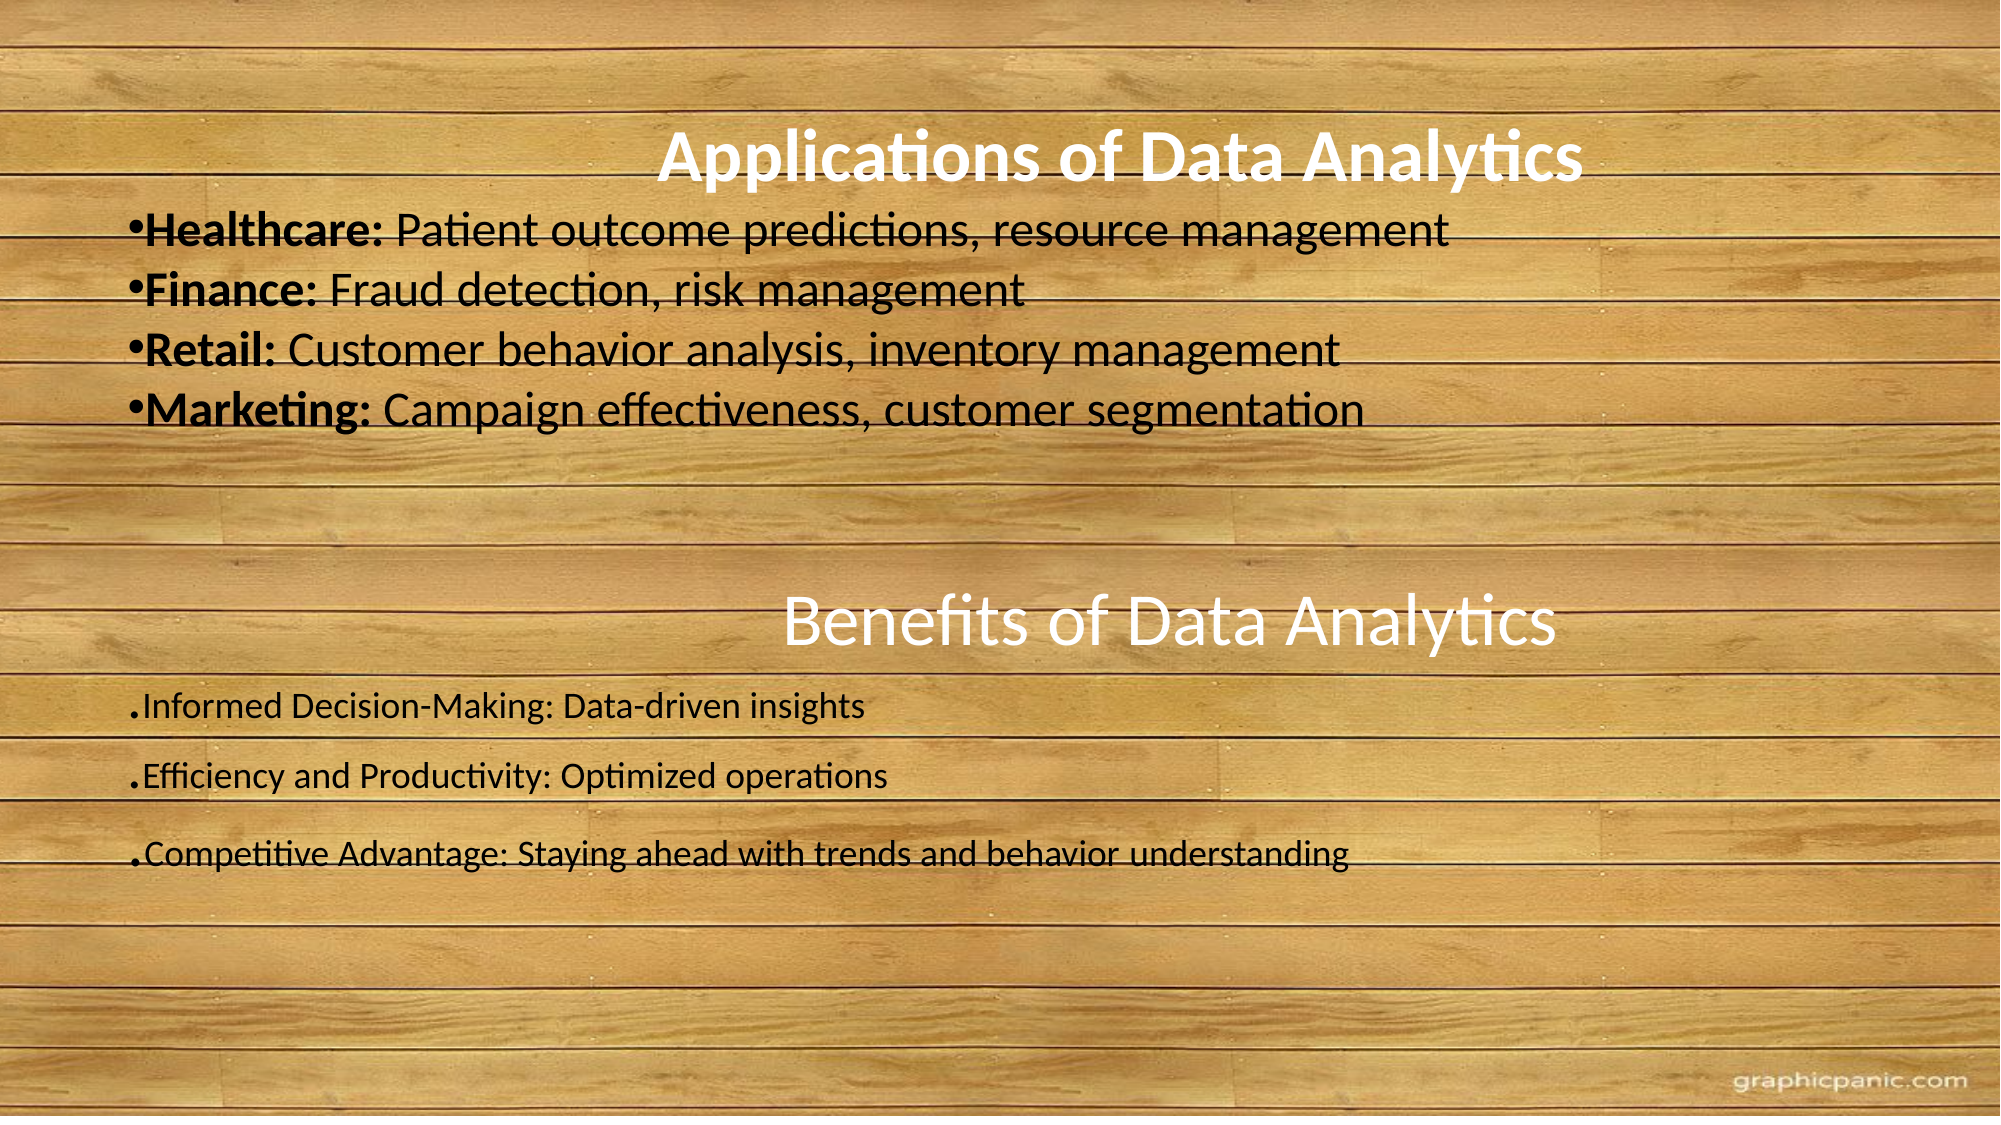

Applications of Data Analytics
Healthcare: Patient outcome predictions, resource management
Finance: Fraud detection, risk management
Retail: Customer behavior analysis, inventory management
Marketing: Campaign effectiveness, customer segmentation
 Benefits of Data Analytics
.Informed Decision-Making: Data-driven insights
.Efficiency and Productivity: Optimized operations
.Competitive Advantage: Staying ahead with trends and behavior understanding